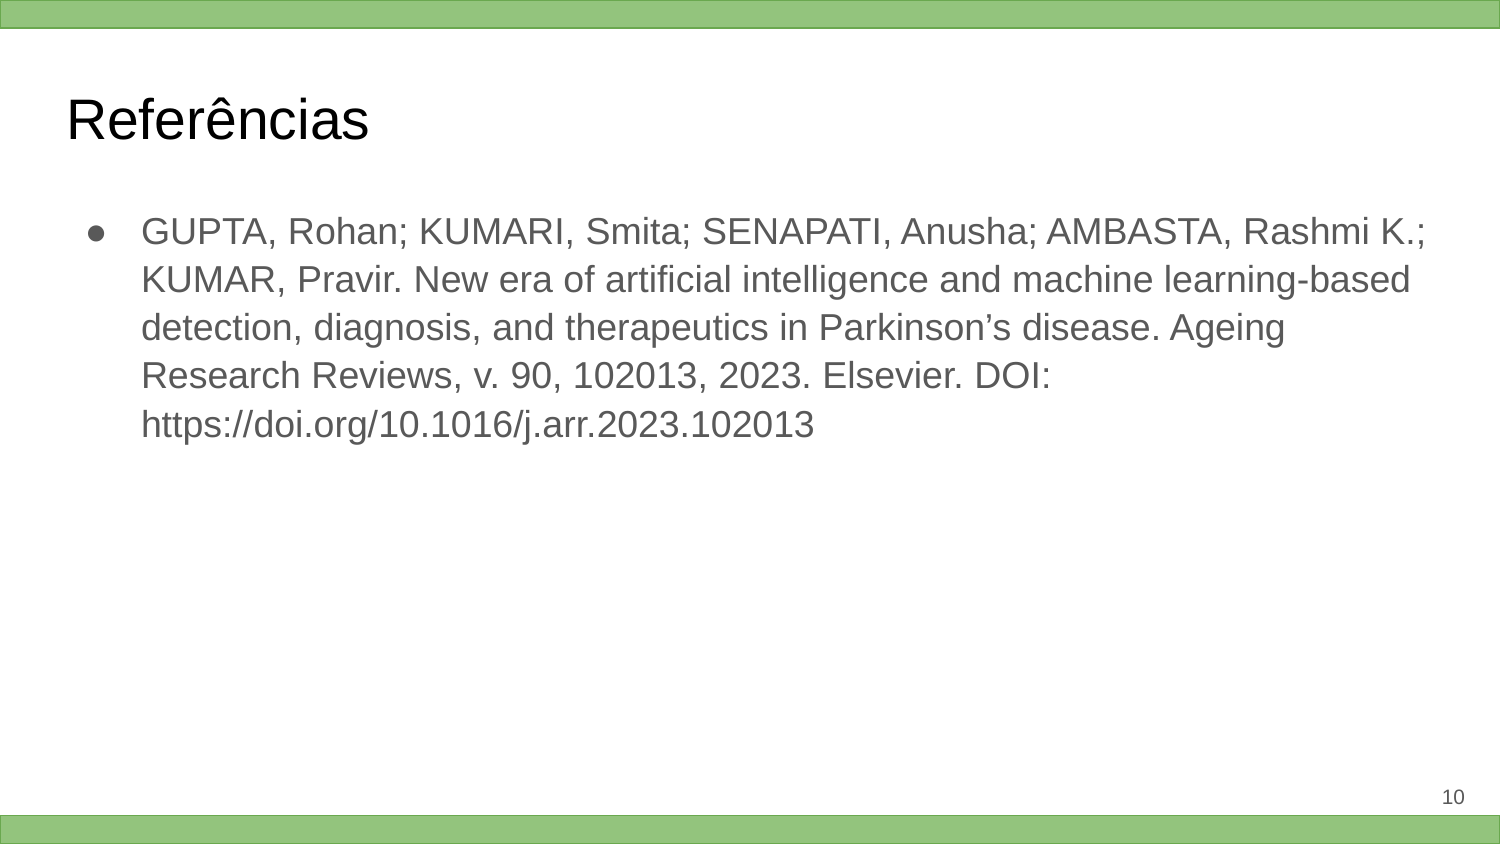

# Referências
GUPTA, Rohan; KUMARI, Smita; SENAPATI, Anusha; AMBASTA, Rashmi K.; KUMAR, Pravir. New era of artificial intelligence and machine learning-based detection, diagnosis, and therapeutics in Parkinson’s disease. Ageing Research Reviews, v. 90, 102013, 2023. Elsevier. DOI: https://doi.org/10.1016/j.arr.2023.102013